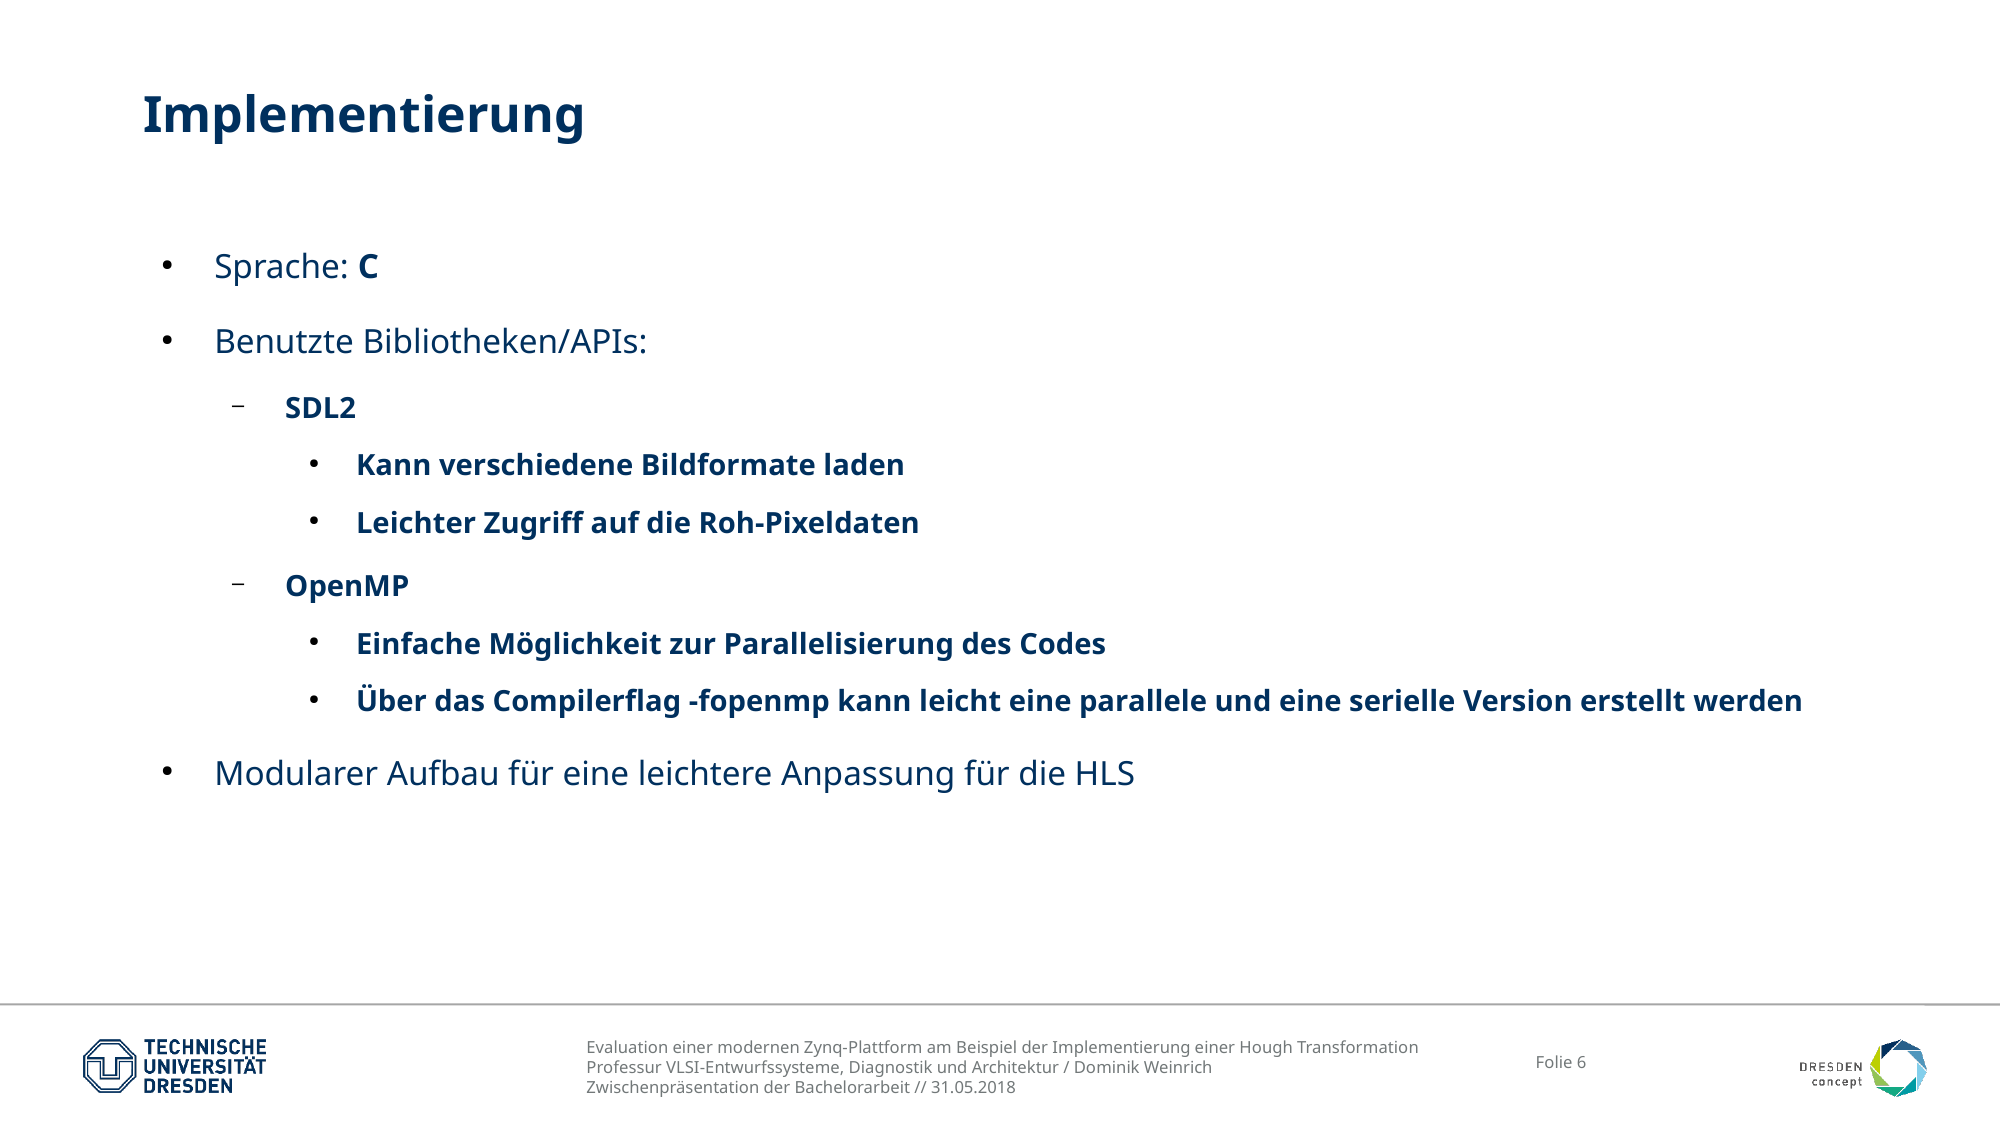

# Implementierung
Sprache: C
Benutzte Bibliotheken/APIs:
SDL2
Kann verschiedene Bildformate laden
Leichter Zugriff auf die Roh-Pixeldaten
OpenMP
Einfache Möglichkeit zur Parallelisierung des Codes
Über das Compilerflag -fopenmp kann leicht eine parallele und eine serielle Version erstellt werden
Modularer Aufbau für eine leichtere Anpassung für die HLS